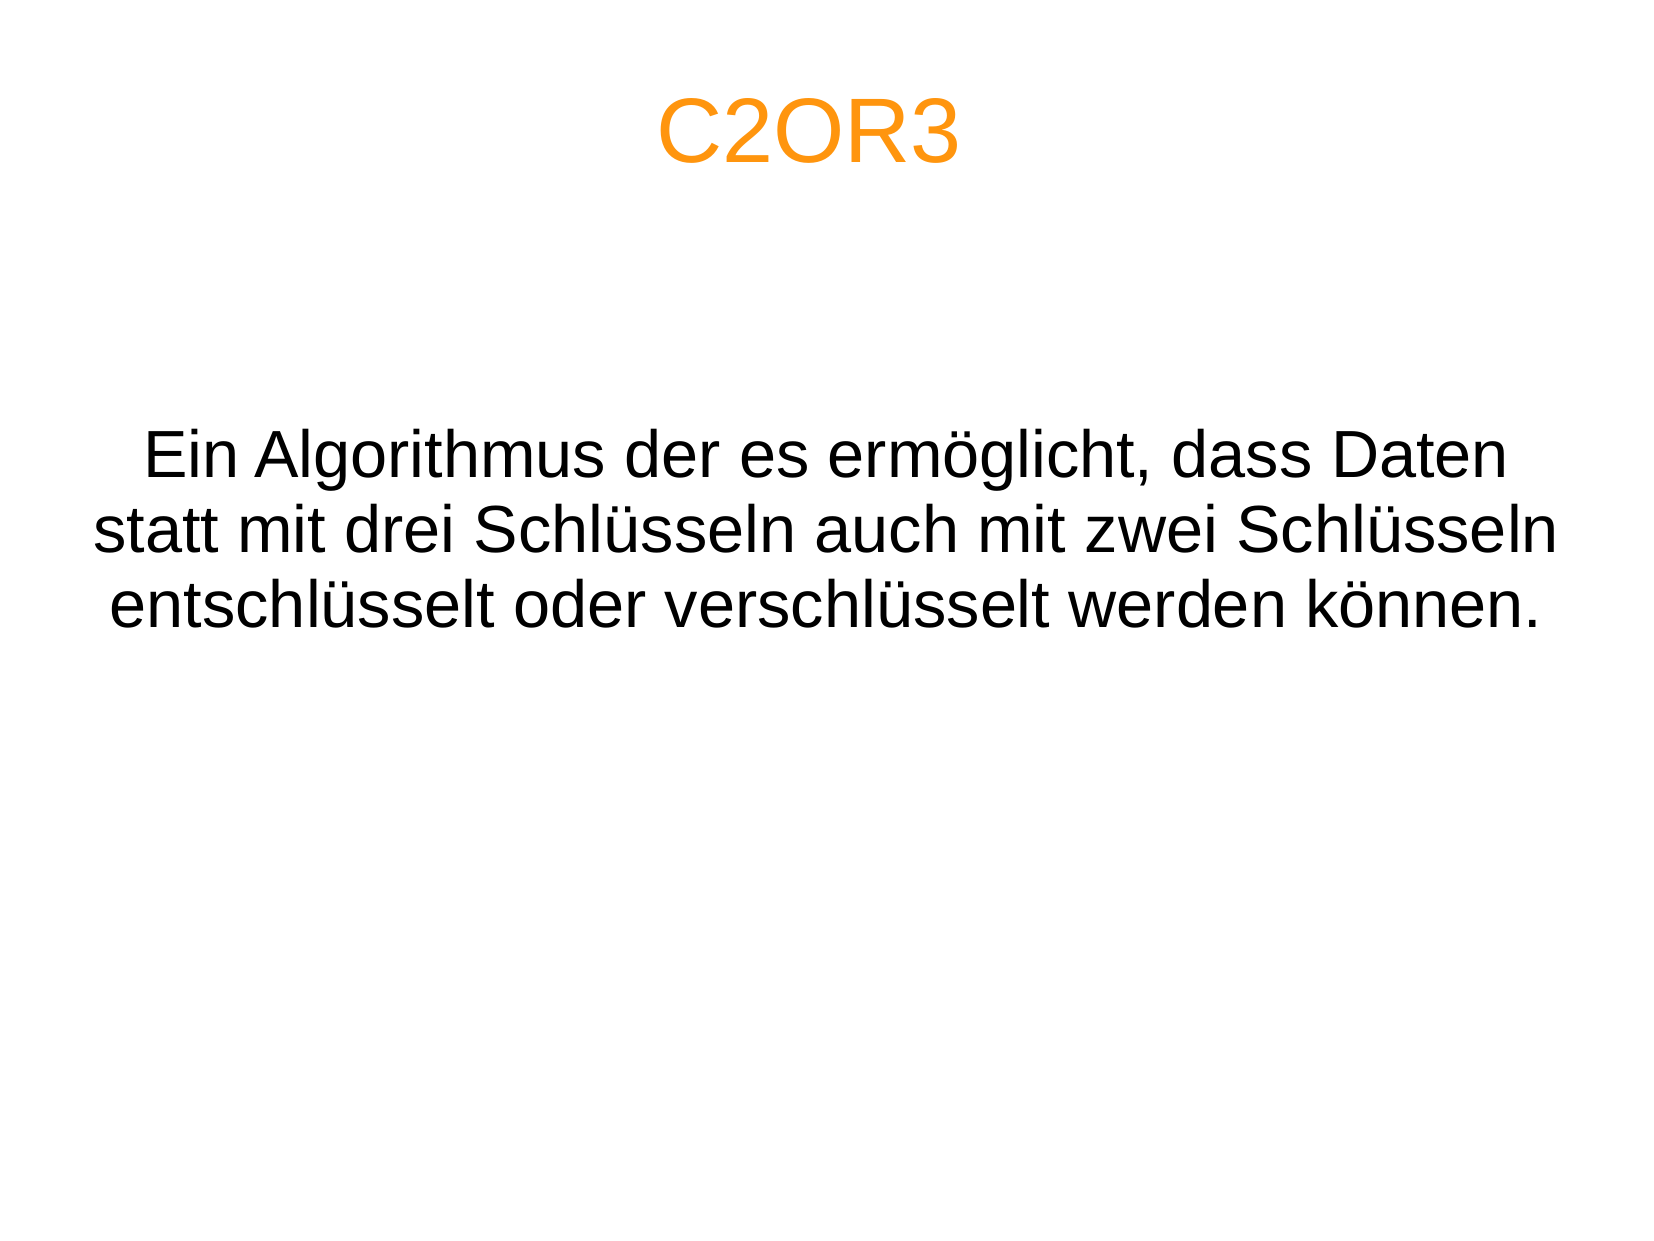

# Ein Algorithmus der es ermöglicht, dass Daten statt mit drei Schlüsseln auch mit zwei Schlüsseln entschlüsselt oder verschlüsselt werden können.
C2OR3